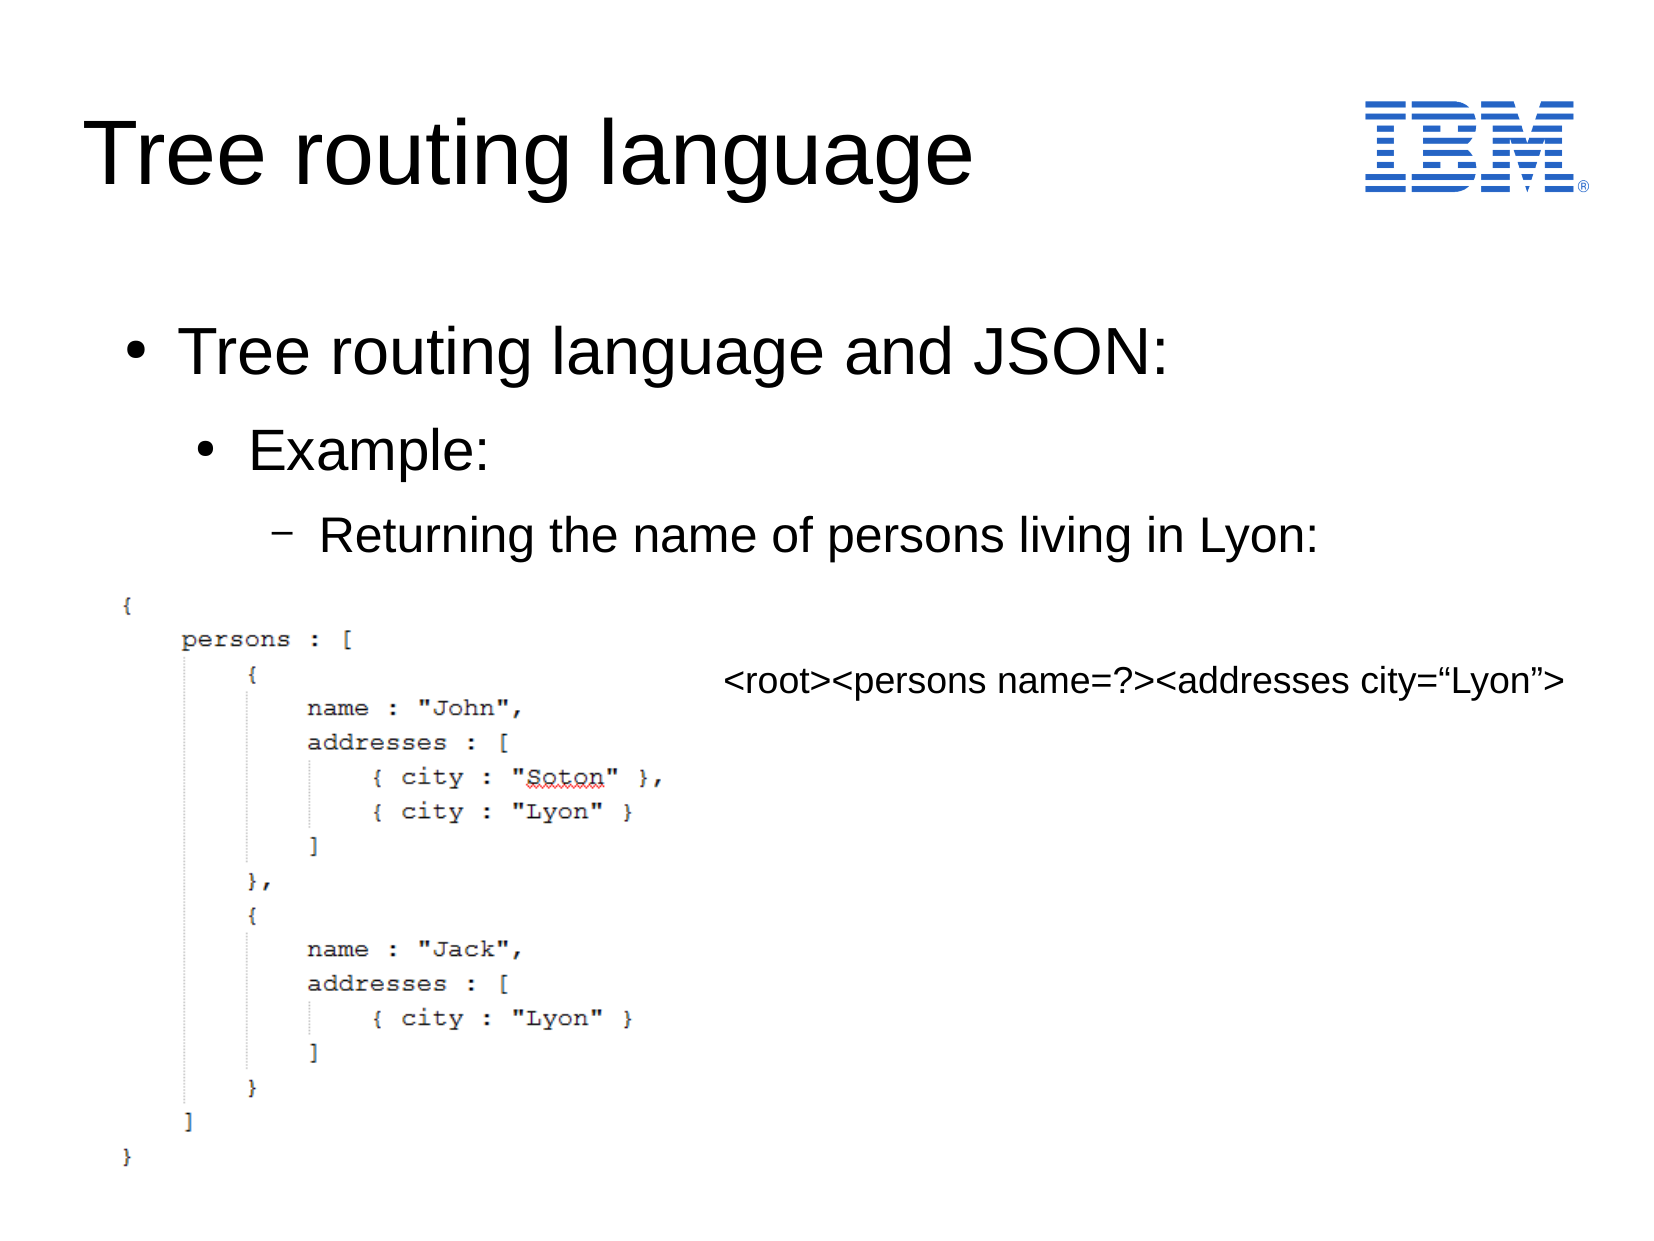

# Tree routing language
Tree routing language and JSON:
Example:
Returning the name of persons living in Lyon:
<root><persons name=?><addresses city=“Lyon”>